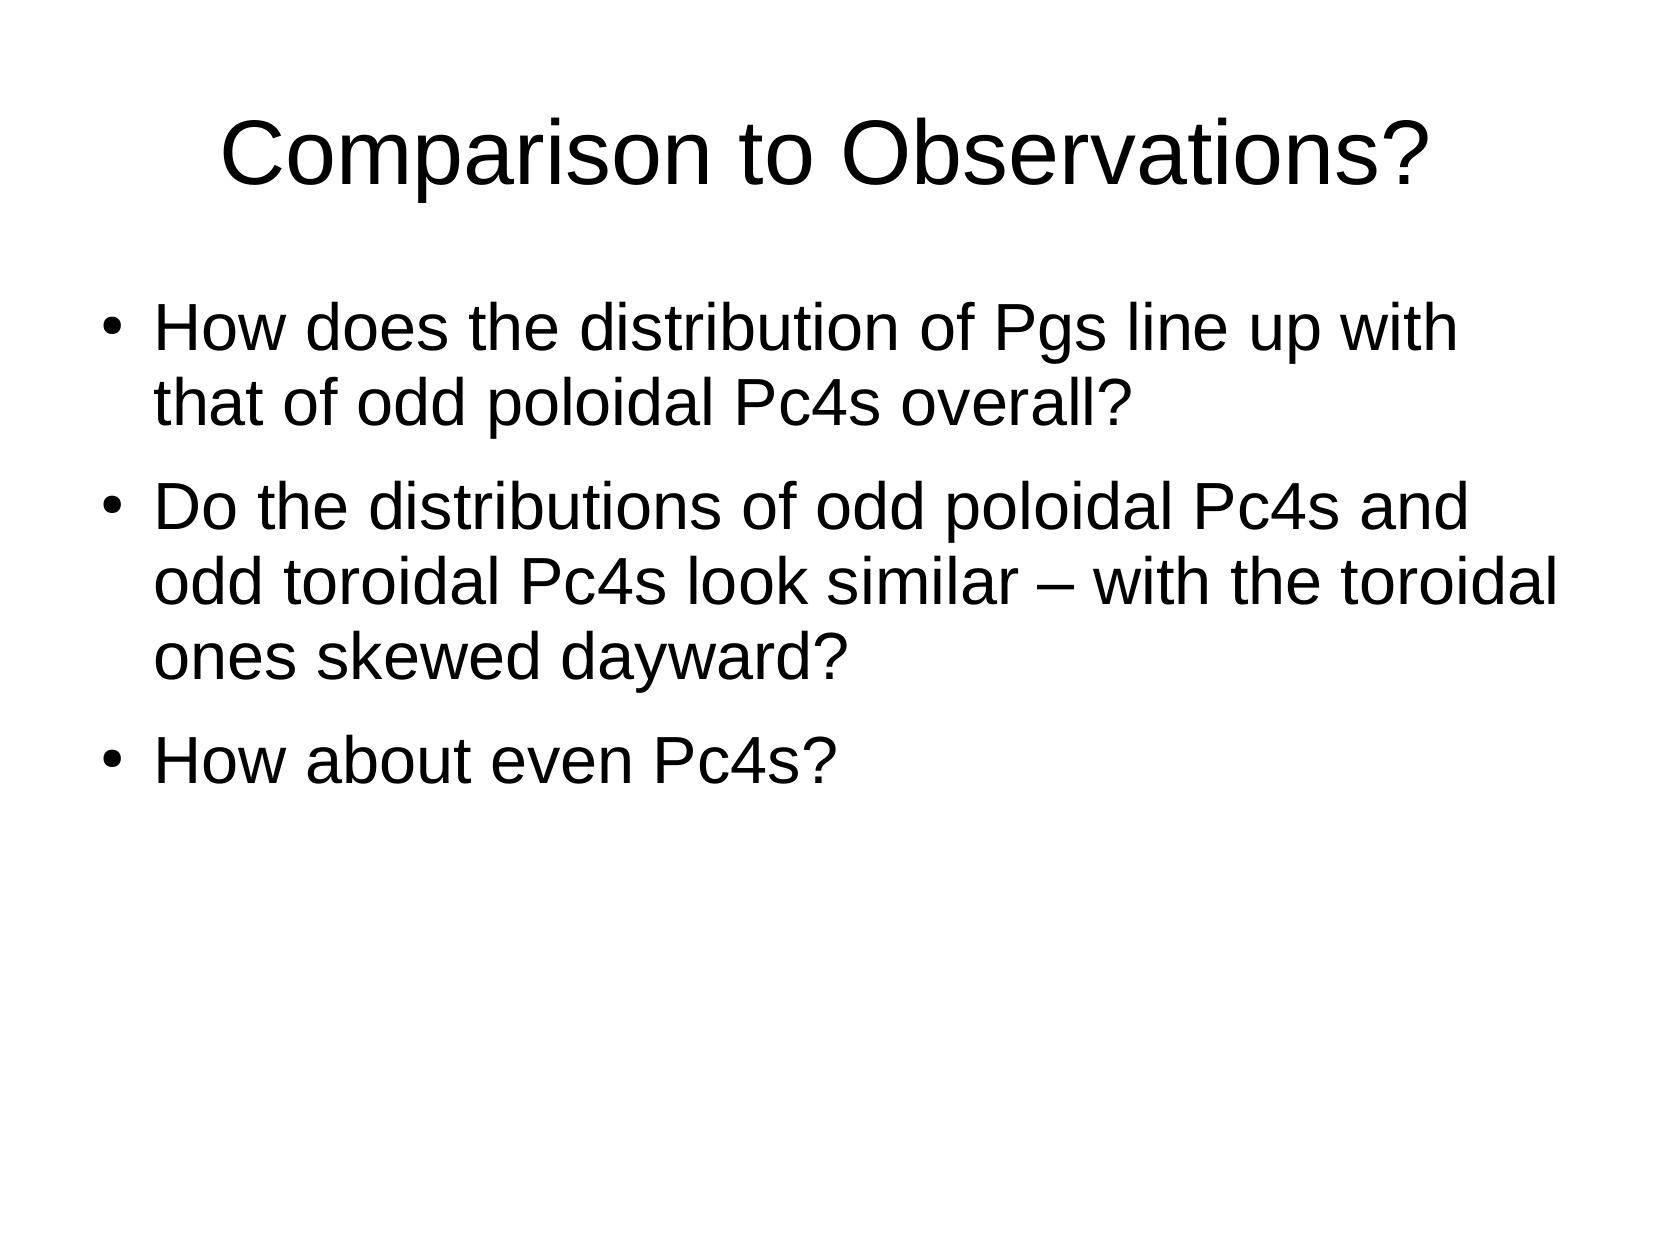

# Comparison to Observations?
How does the distribution of Pgs line up with that of odd poloidal Pc4s overall?
Do the distributions of odd poloidal Pc4s and odd toroidal Pc4s look similar – with the toroidal ones skewed dayward?
How about even Pc4s?